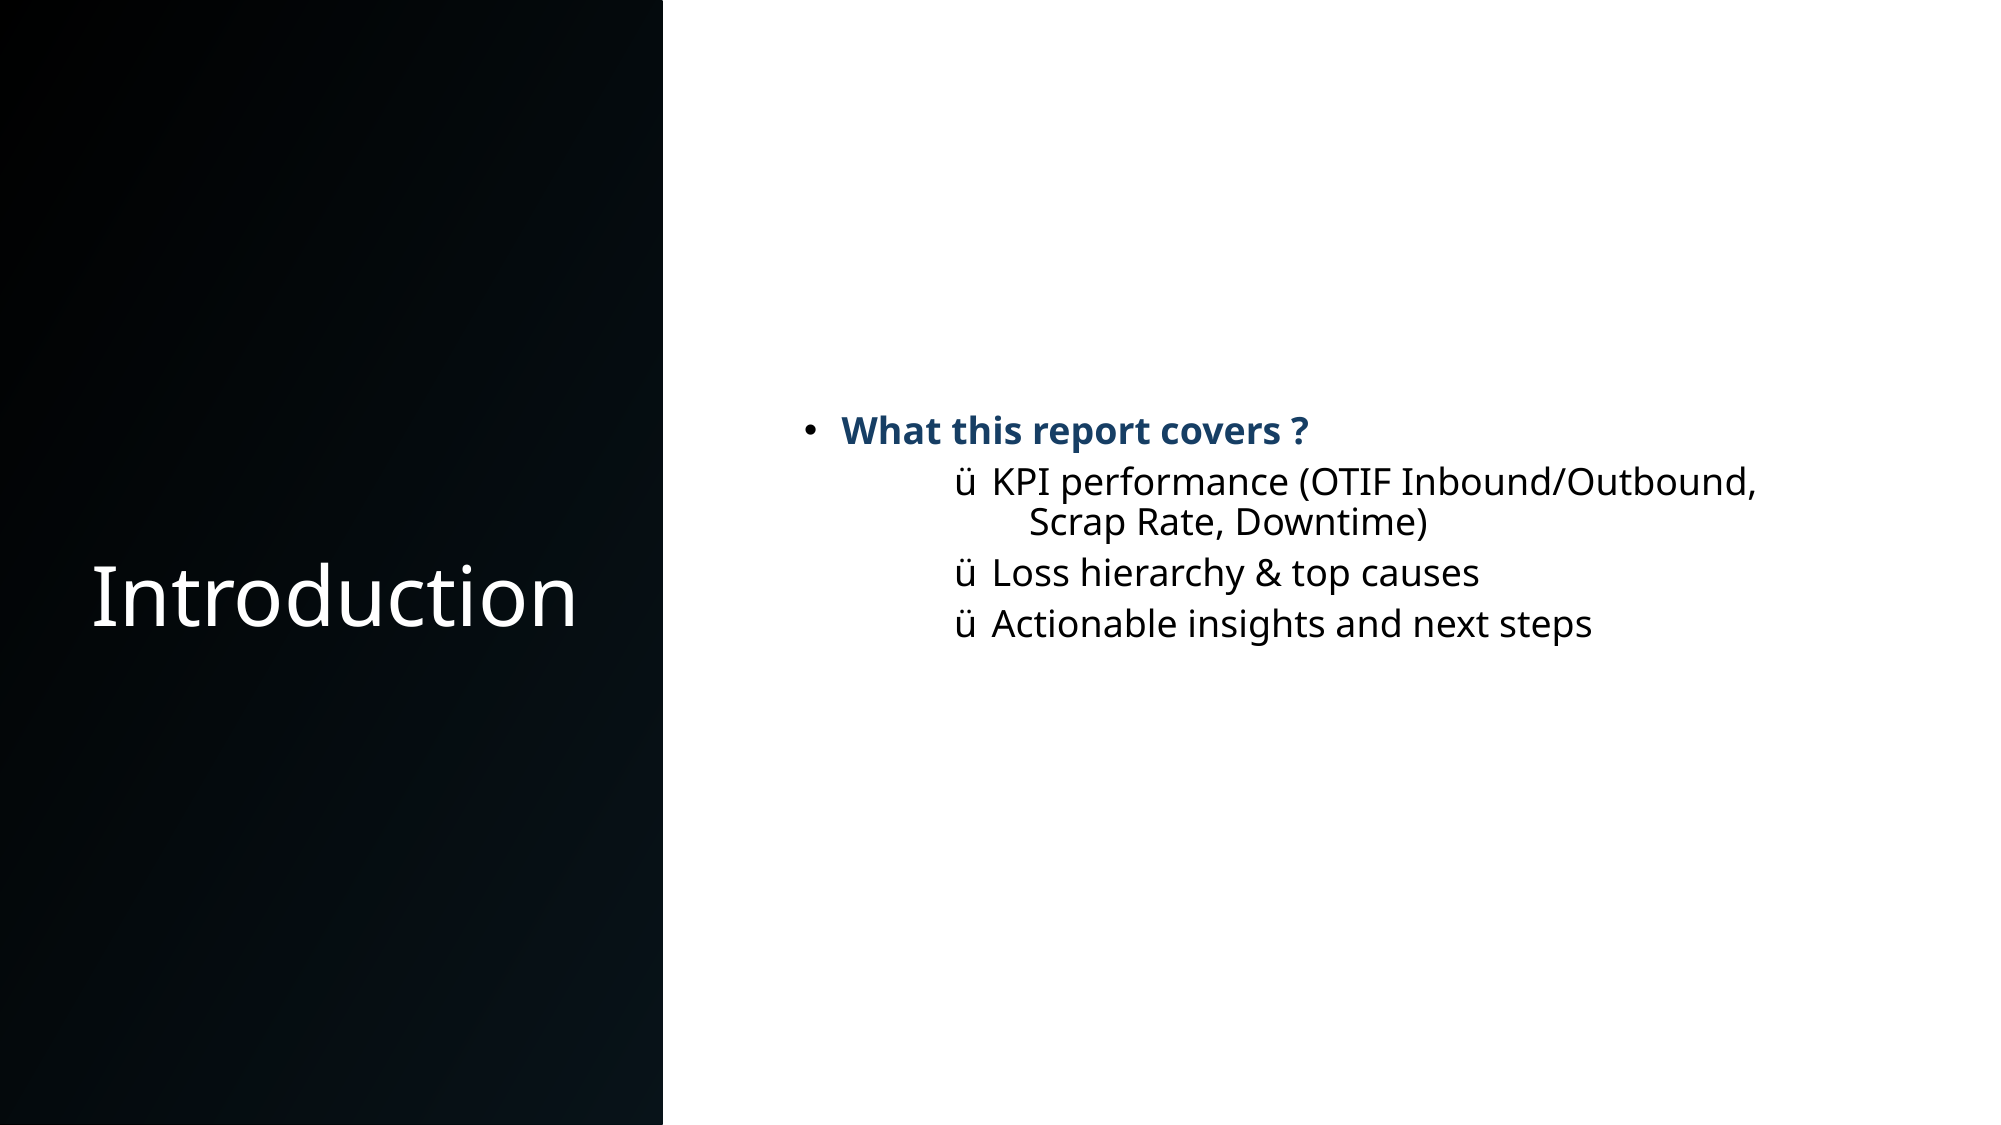

# Introduction
What this report covers ?
KPI performance (OTIF Inbound/Outbound, Scrap Rate, Downtime)
Loss hierarchy & top causes
Actionable insights and next steps